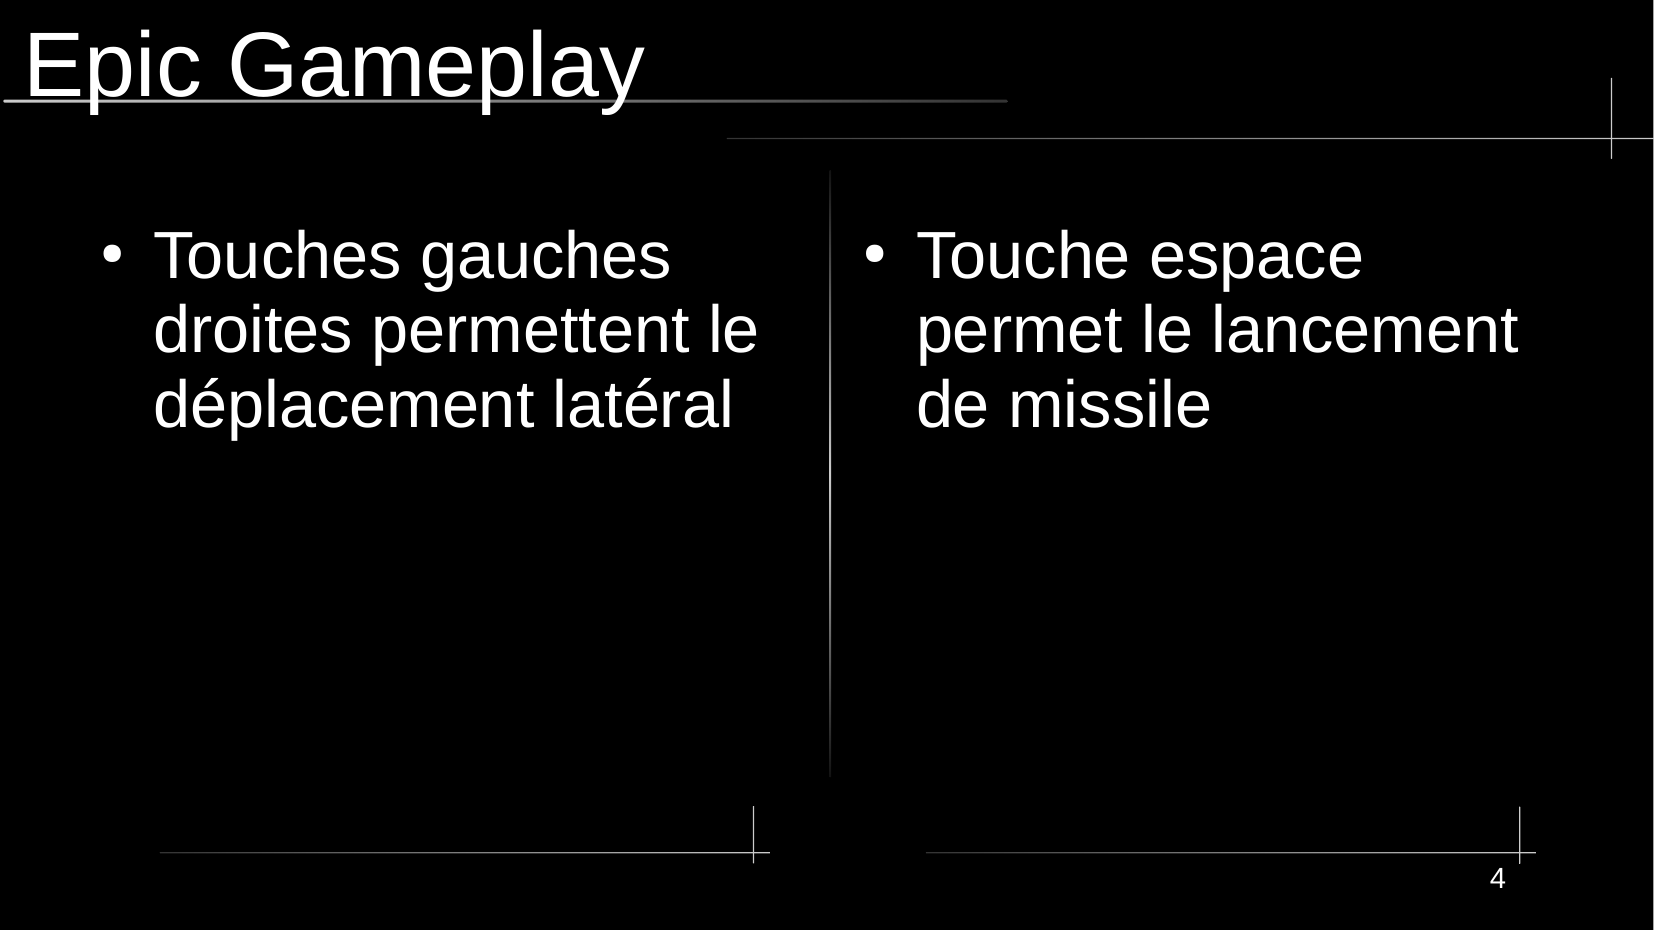

# Epic Gameplay
Touches gauches droites permettent le déplacement latéral
Touche espace permet le lancement de missile
4